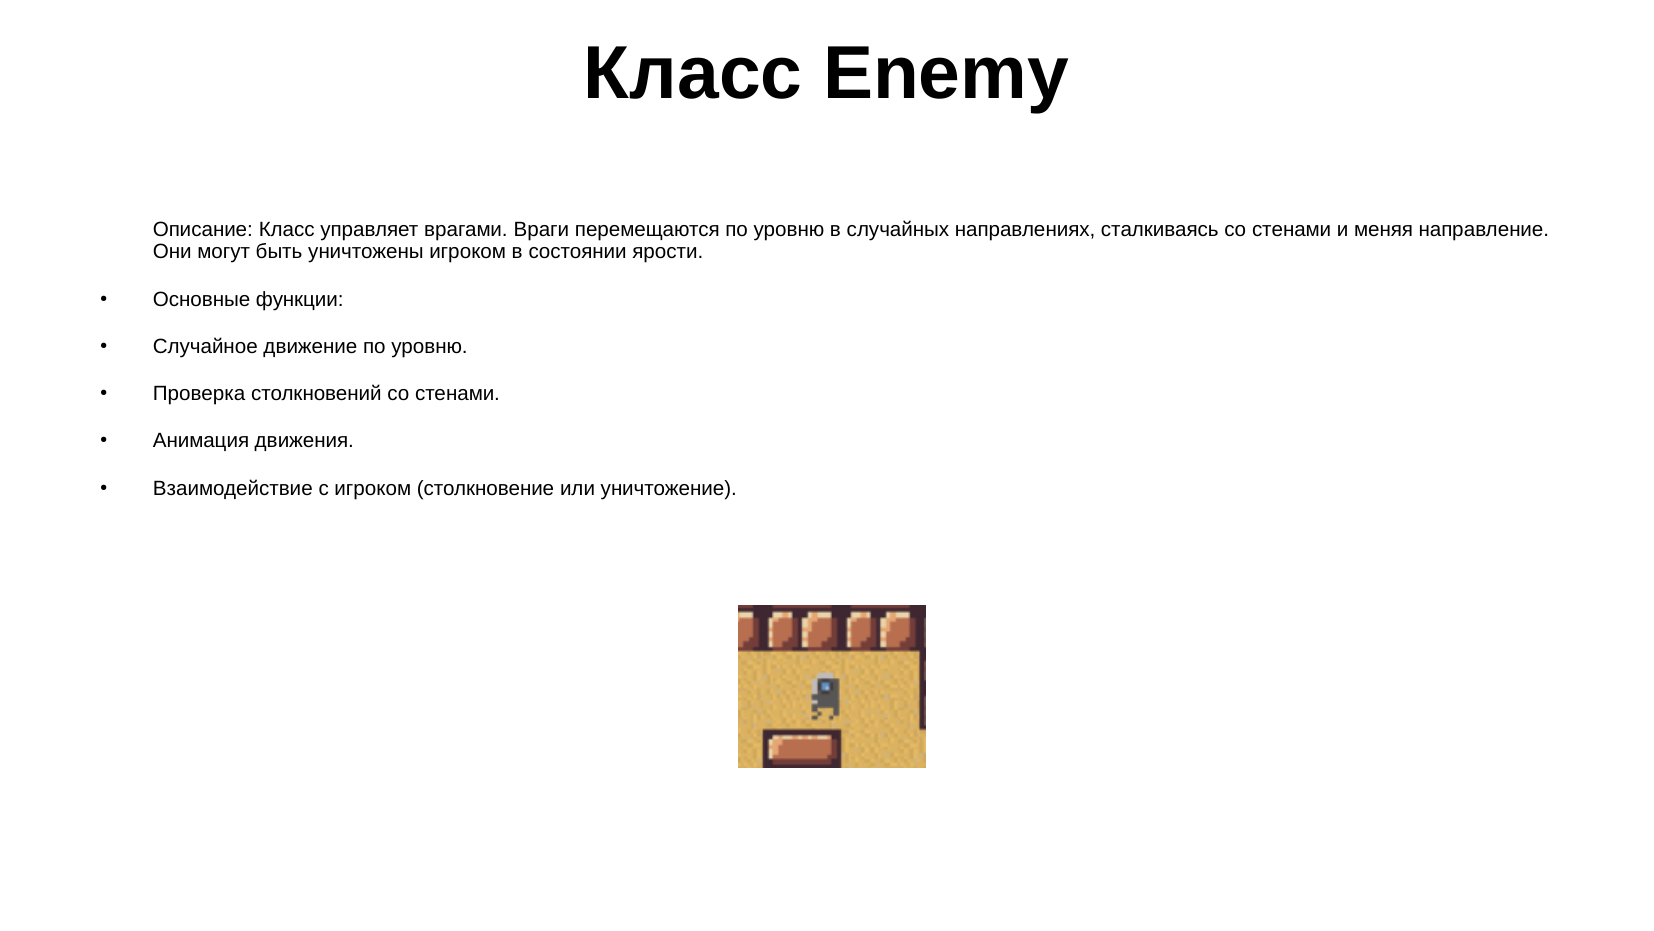

# Класс Enemy
Описание: Класс управляет врагами. Враги перемещаются по уровню в случайных направлениях, сталкиваясь со стенами и меняя направление. Они могут быть уничтожены игроком в состоянии ярости.
Основные функции:
Случайное движение по уровню.
Проверка столкновений со стенами.
Анимация движения.
Взаимодействие с игроком (столкновение или уничтожение).